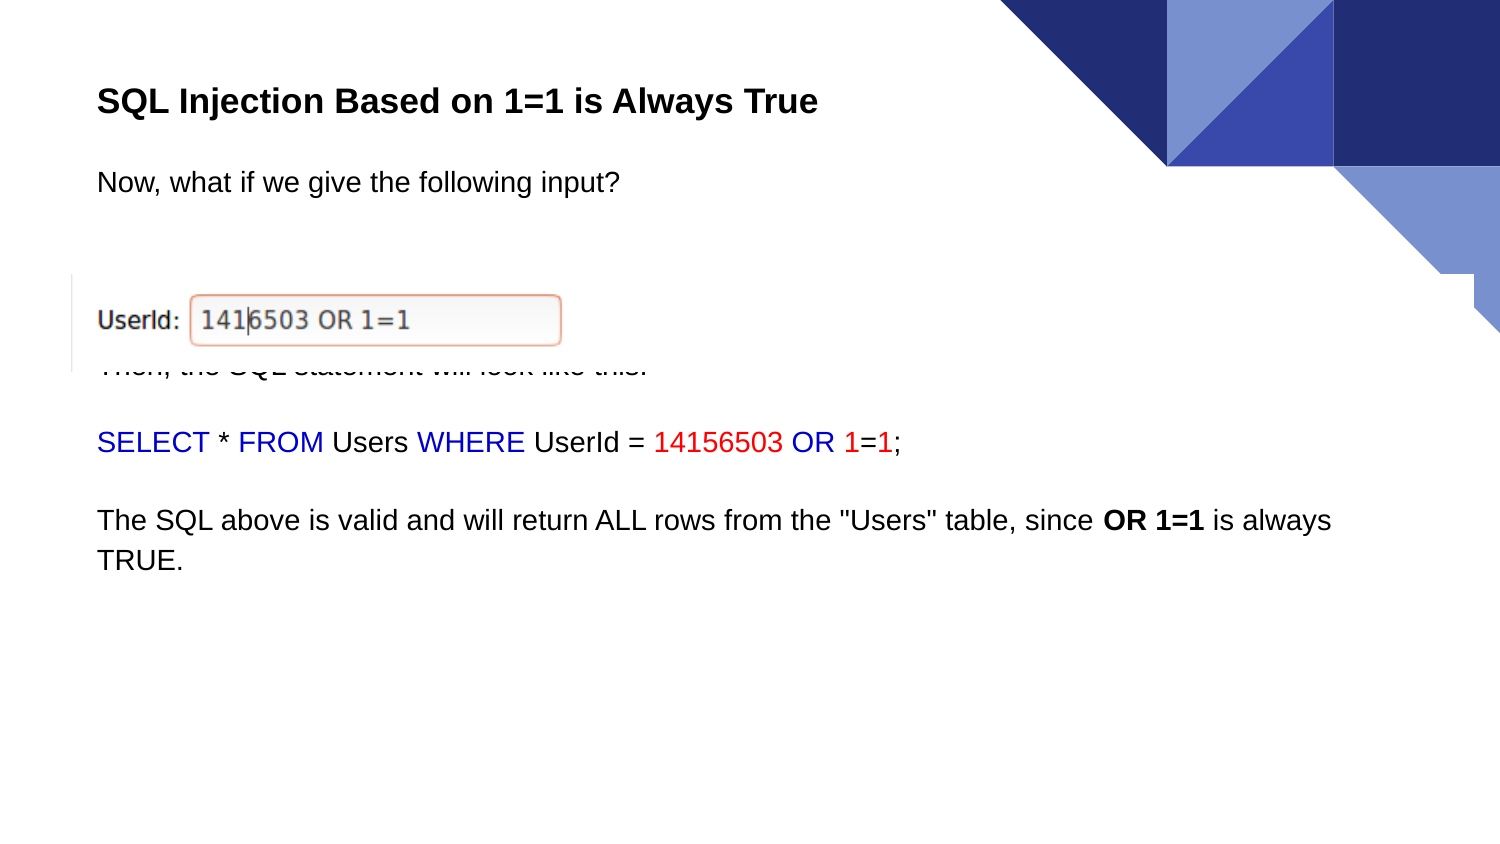

SQL Injection Based on 1=1 is Always True
Now, what if we give the following input?
Then, the SQL statement will look like this:
SELECT * FROM Users WHERE UserId = 14156503 OR 1=1;
The SQL above is valid and will return ALL rows from the "Users" table, since OR 1=1 is always TRUE.
#